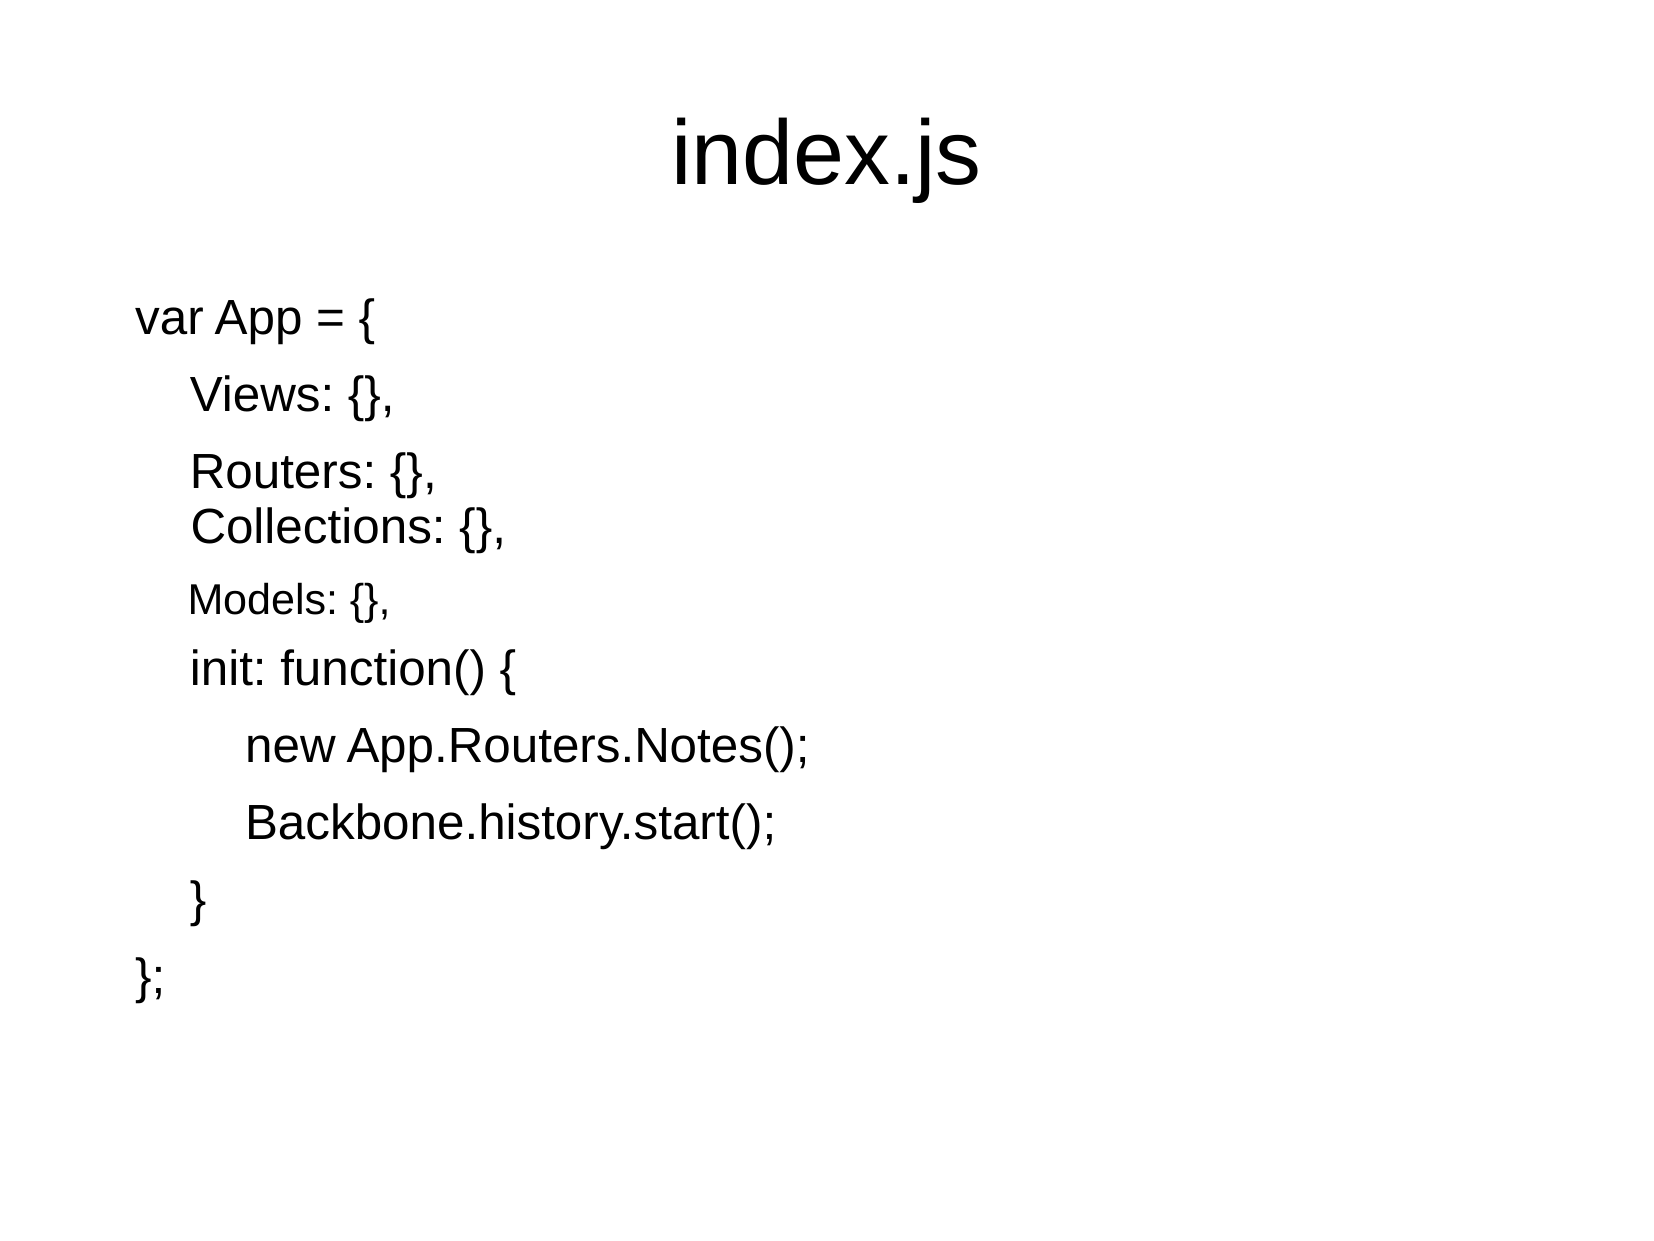

# index.js
var App = {
 Views: {},
 Routers: {},
	Collections: {},
Models: {},
 init: function() {
 new App.Routers.Notes();
 Backbone.history.start();
 }
};